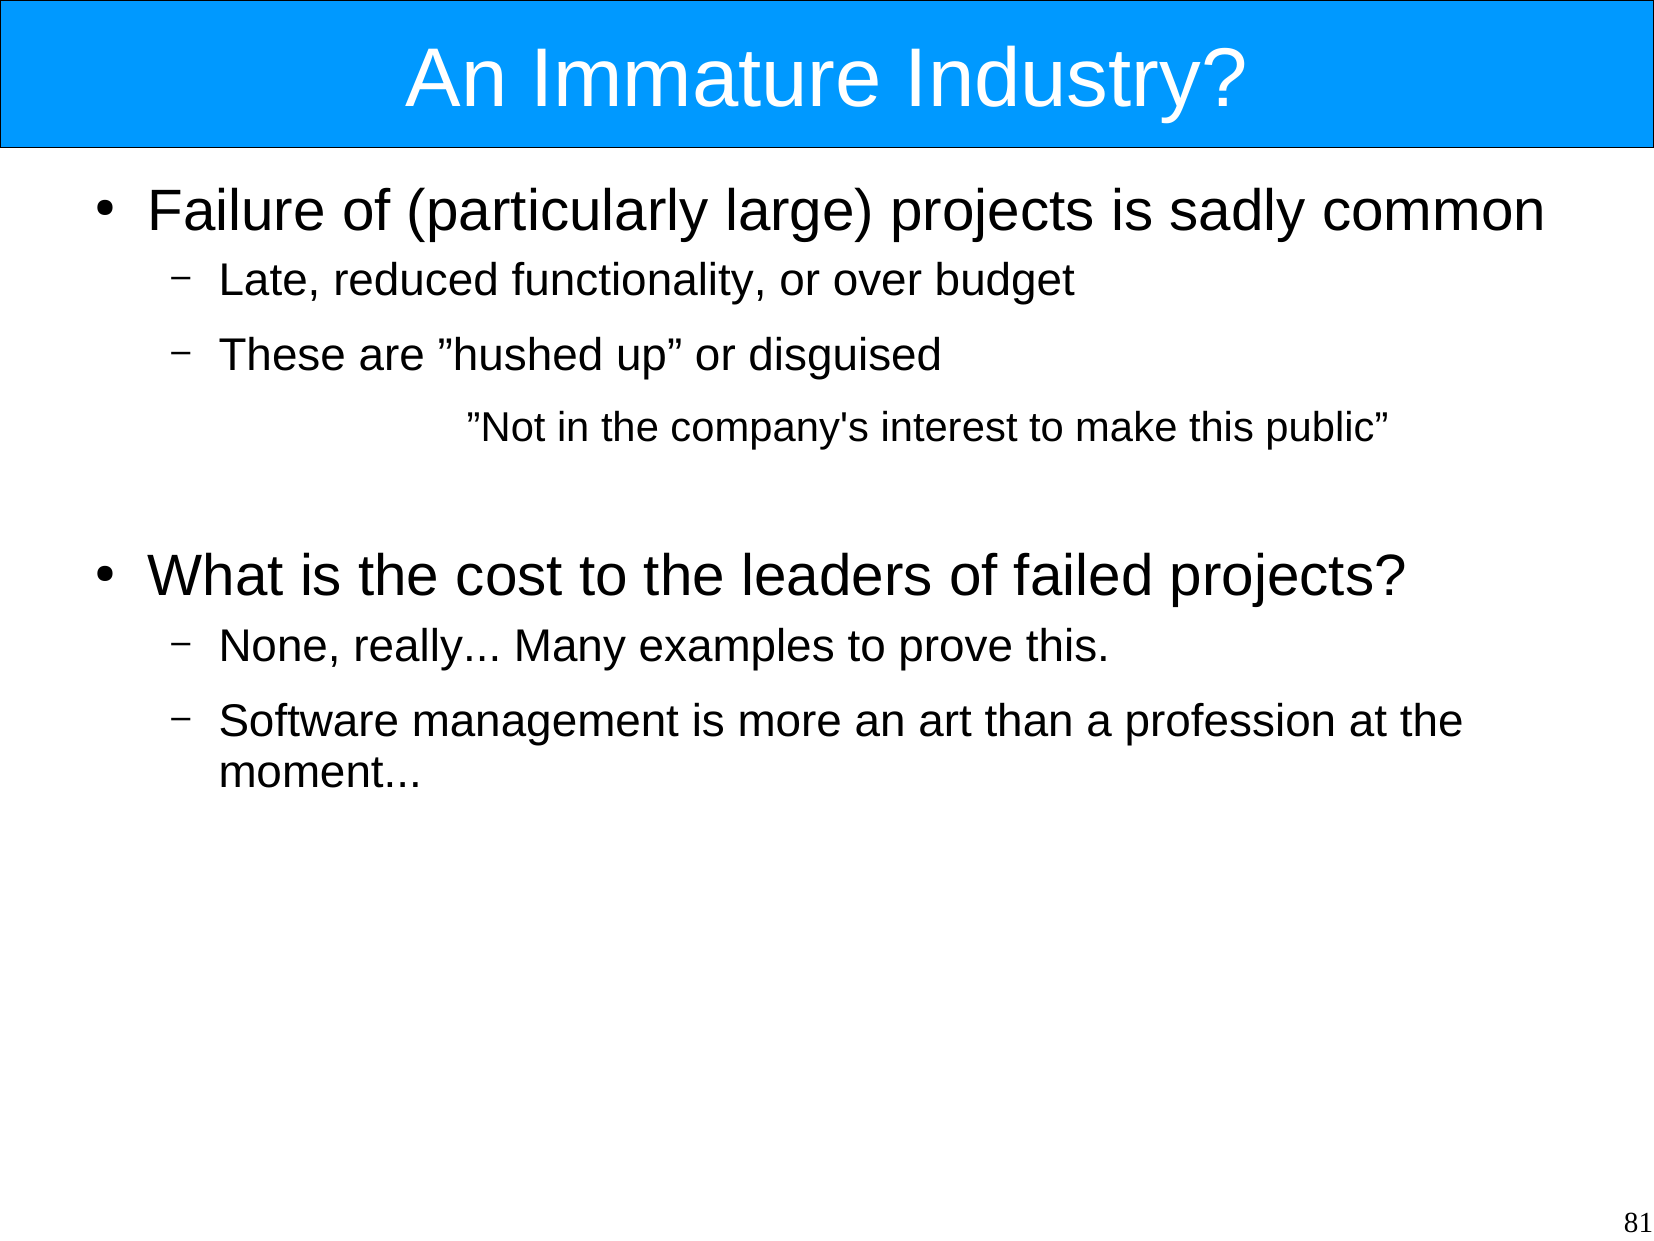

# An Immature Industry?
Failure of (particularly large) projects is sadly common
Late, reduced functionality, or over budget
These are ”hushed up” or disguised
”Not in the company's interest to make this public”
What is the cost to the leaders of failed projects?
None, really... Many examples to prove this.
Software management is more an art than a profession at the moment...
81